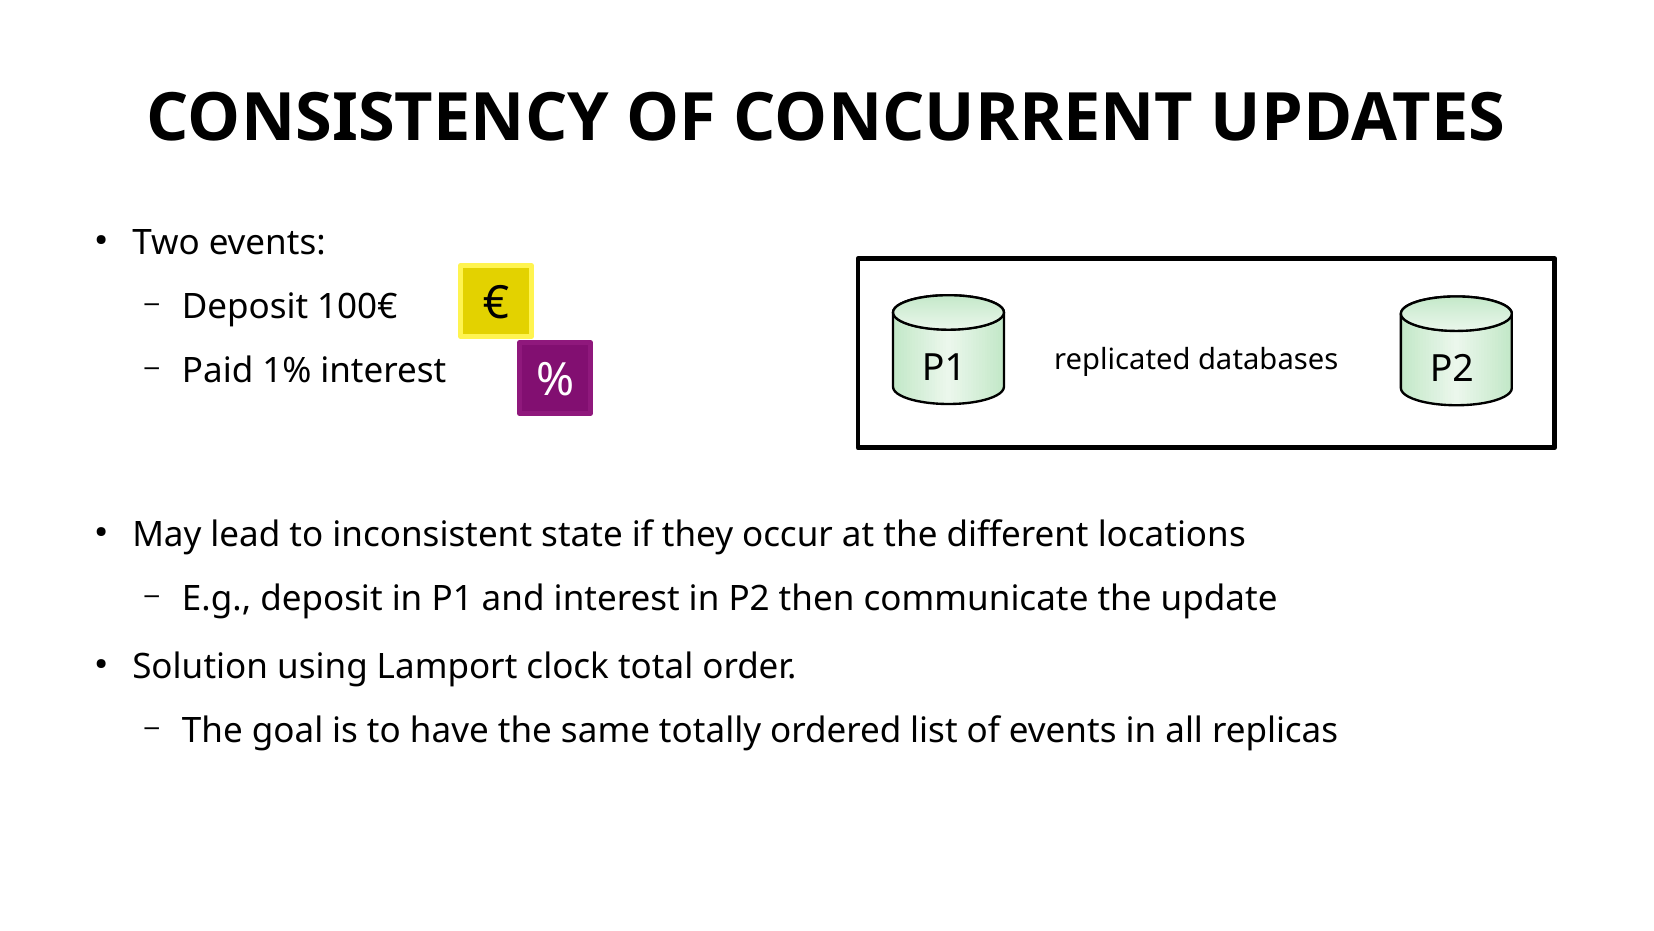

# CONSISTENCY OF CONCURRENT UPDATES
Two events:
Deposit 100€
Paid 1% interest
May lead to inconsistent state if they occur at the different locations
E.g., deposit in P1 and interest in P2 then communicate the update
Solution using Lamport clock total order.
The goal is to have the same totally ordered list of events in all replicas
€
P1
P2
replicated databases
%